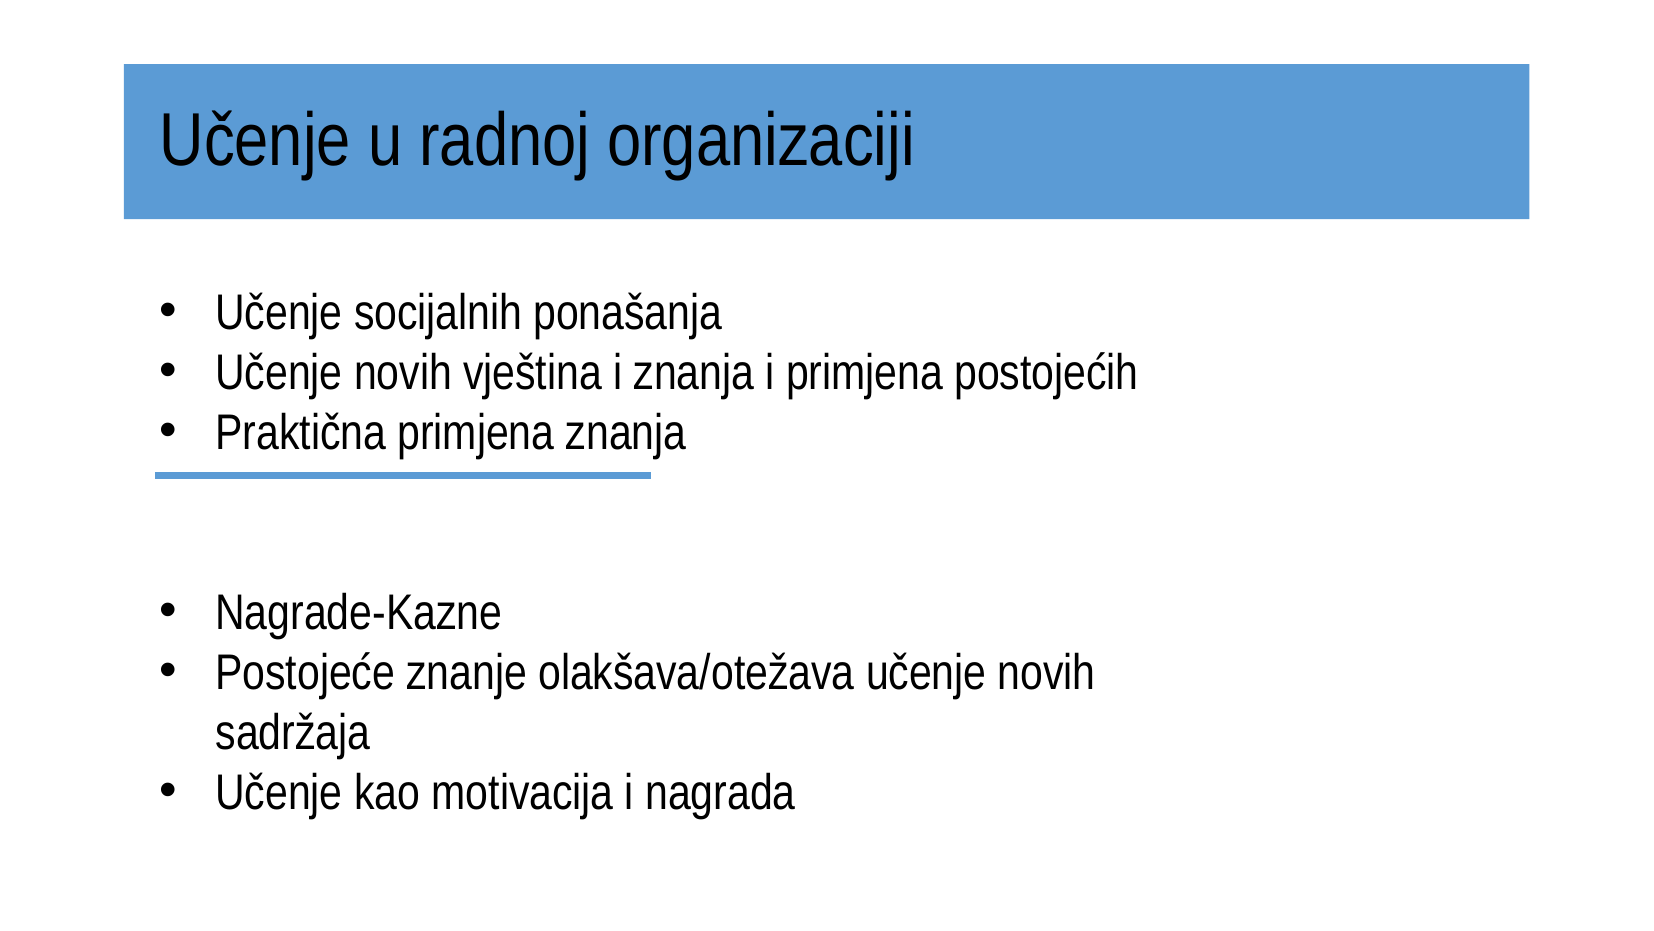

# Učenje u radnoj organizaciji
Učenje socijalnih ponašanja
Učenje novih vještina i znanja i primjena postojećih
Praktična primjena znanja
Nagrade-Kazne
Postojeće znanje olakšava/otežava učenje novih sadržaja
Učenje kao motivacija i nagrada